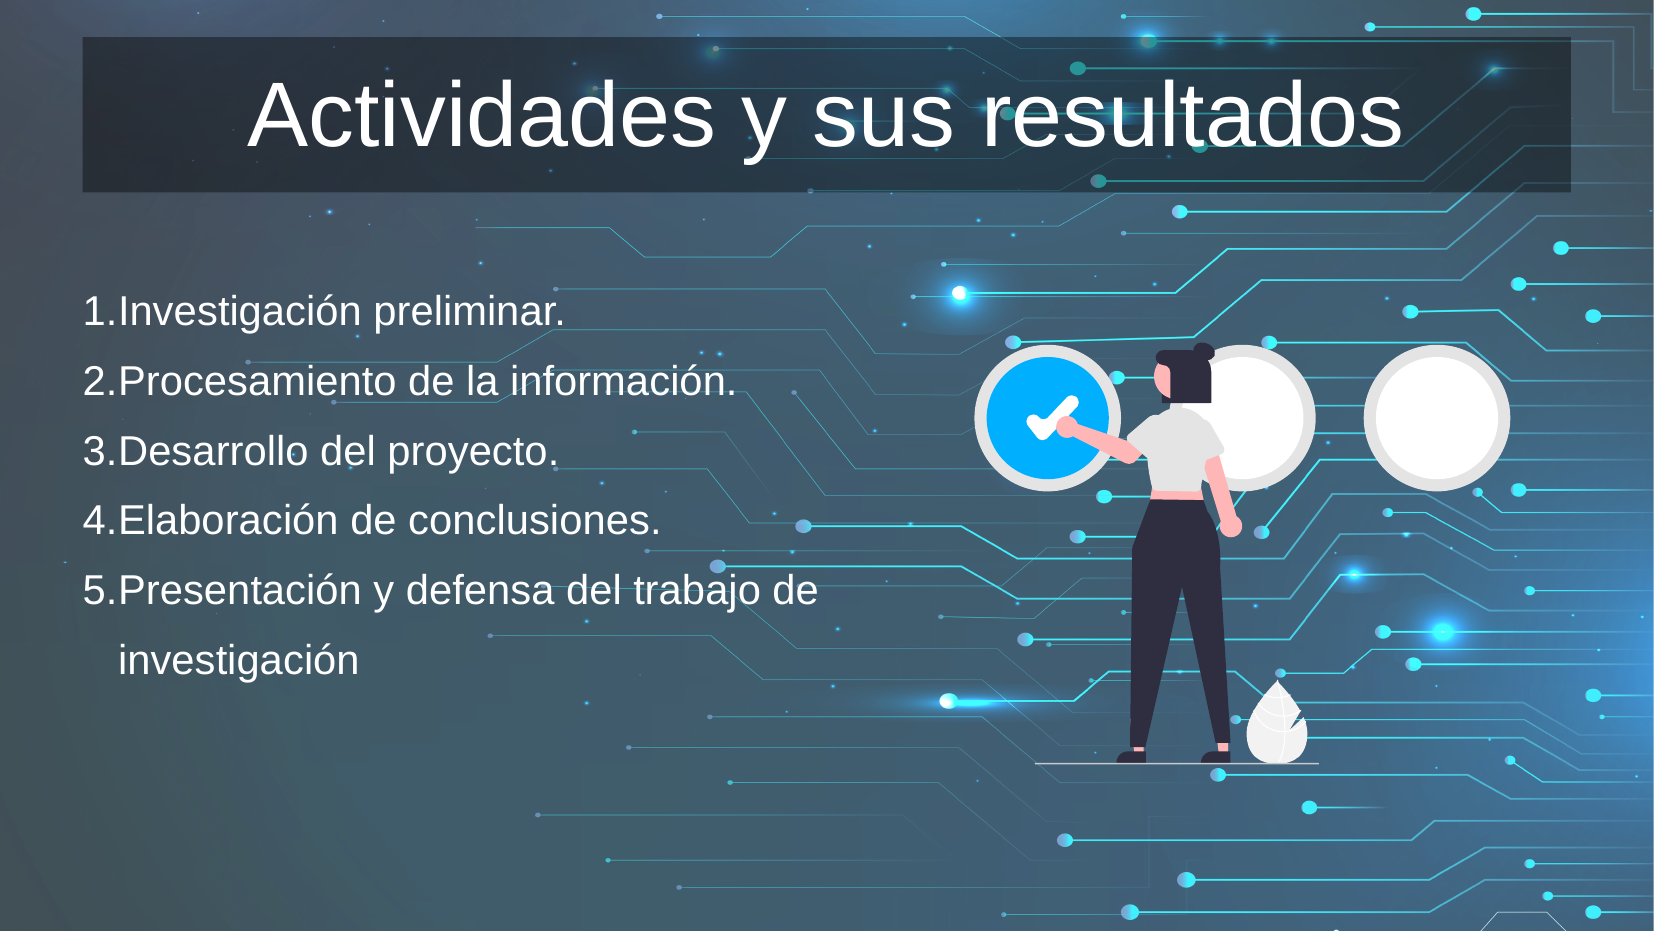

# Actividades y sus resultados
Investigación preliminar.
Procesamiento de la información.
Desarrollo del proyecto.
Elaboración de conclusiones.
Presentación y defensa del trabajo de investigación